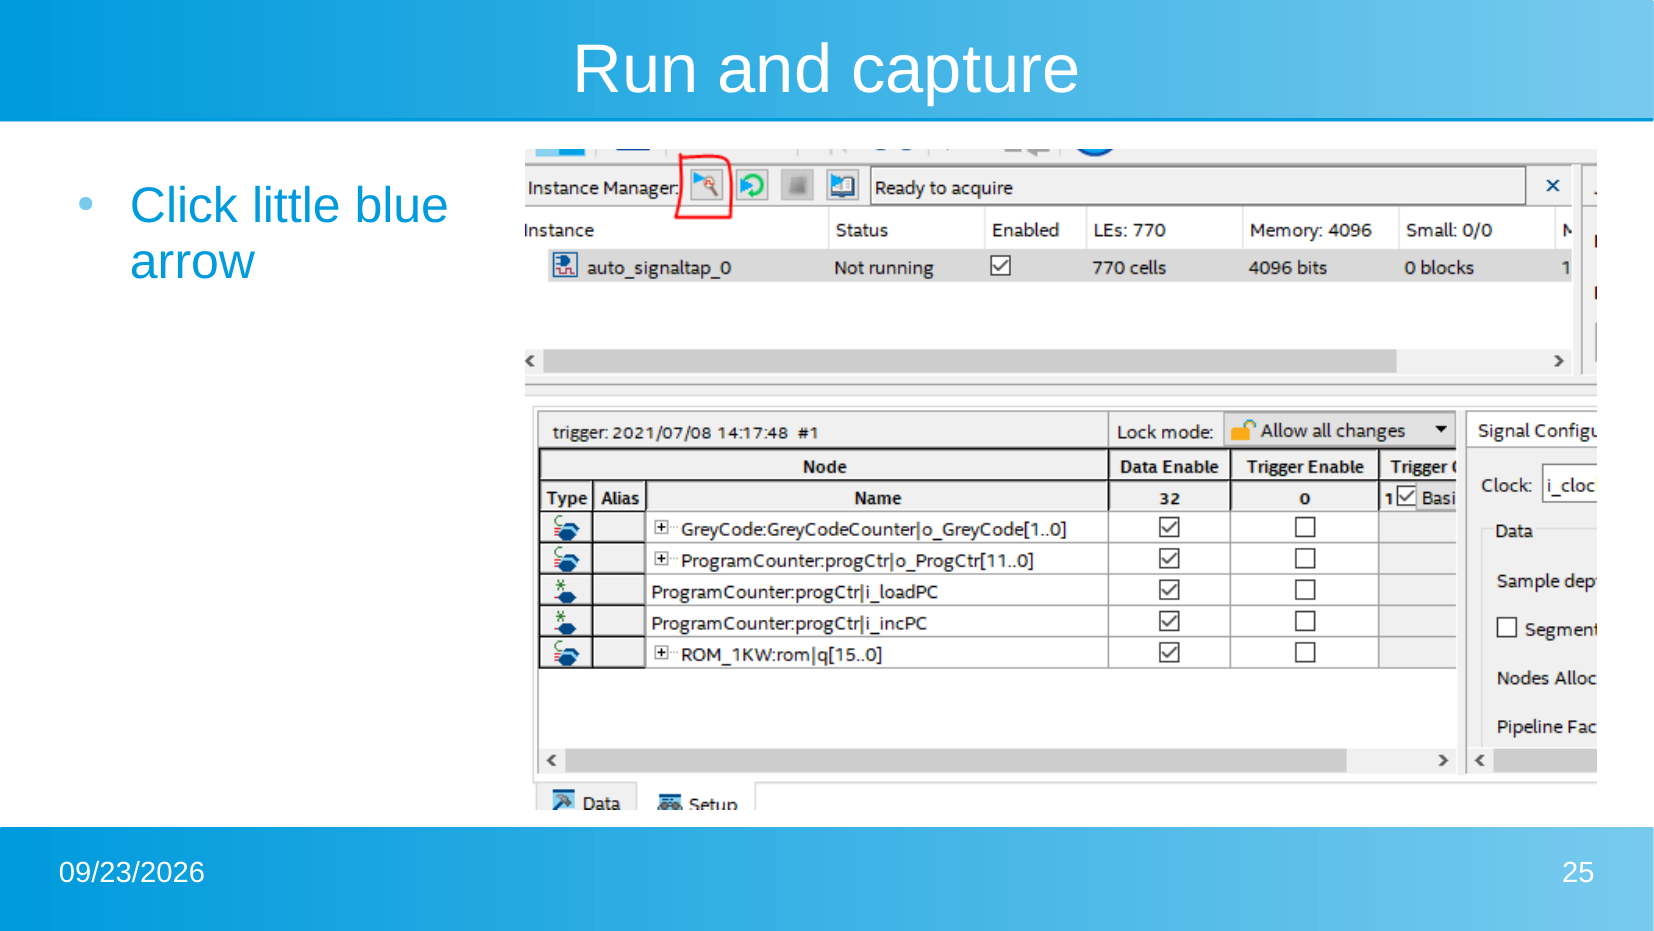

# Run and capture
Click little blue arrow
25